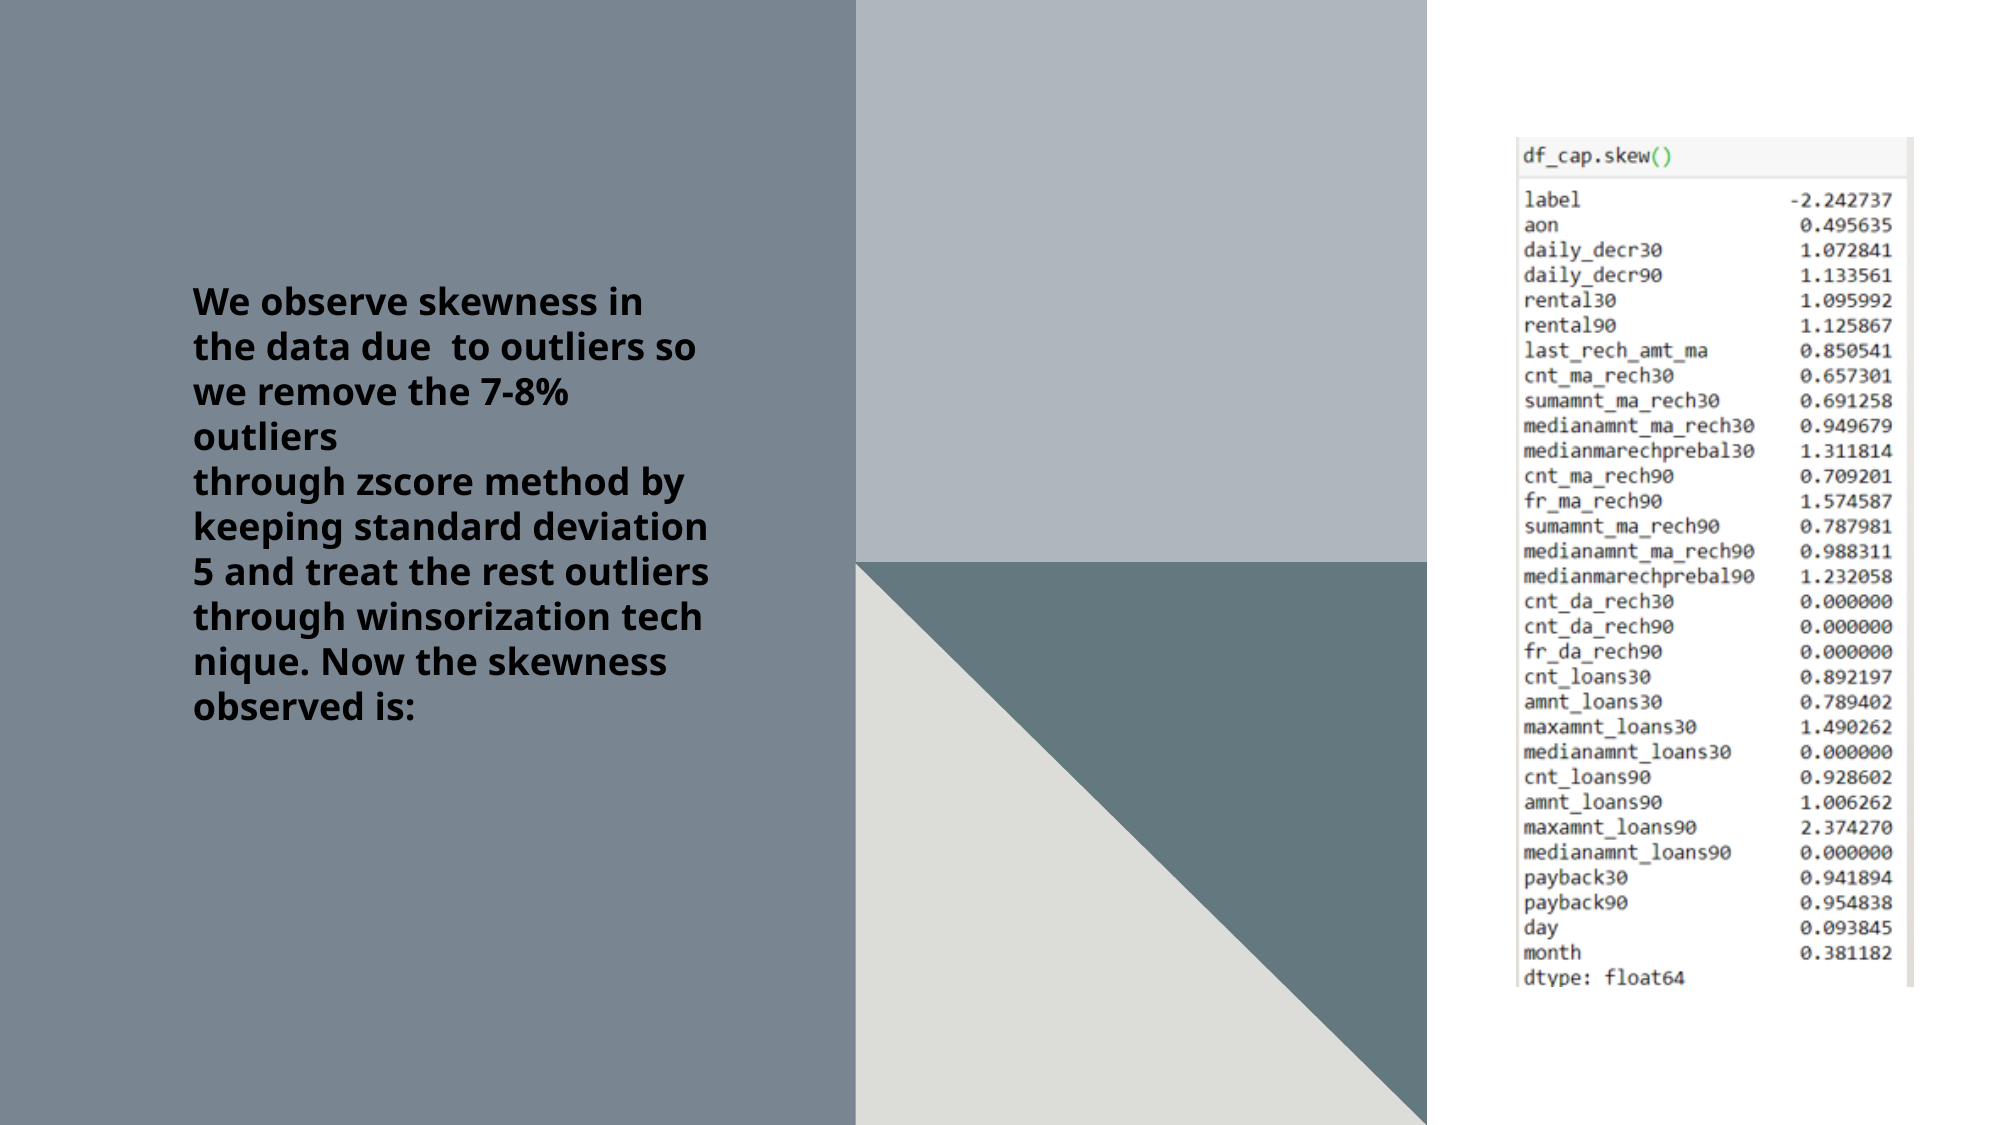

# We observe skewness in the data due  to outliers so we remove the 7-8% outliers through zscore method by keeping standard deviation 5 and treat the rest outliers through winsorization technique. Now the skewness observed is: